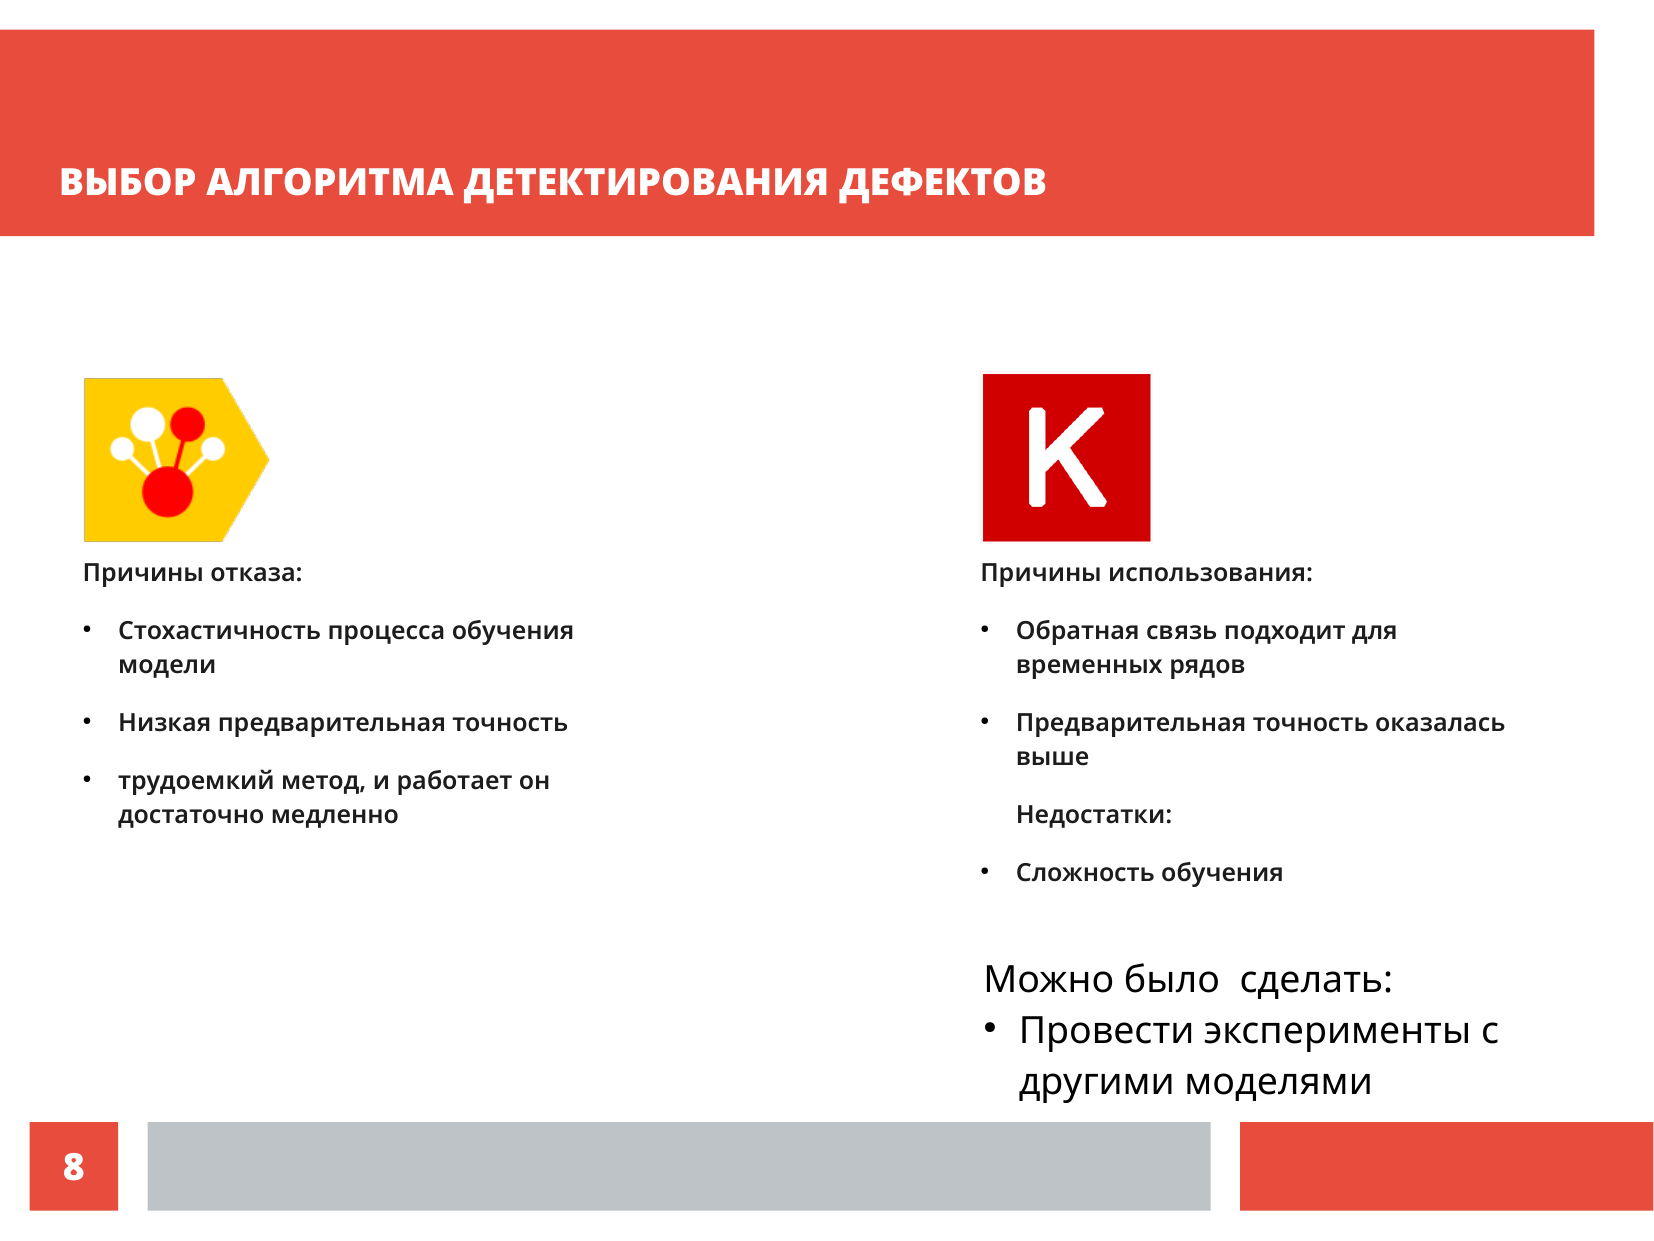

# ВЫБОР АЛГОРИТМА ДЕТЕКТИРОВАНИЯ ДЕФЕКТОВ
Причины отказа:
Стохастичность процесса обучения модели
Низкая предварительная точность
трудоемкий метод, и работает он достаточно медленно
Причины использования:
Обратная связь подходит для временных рядов
Предварительная точность оказалась выше
Недостатки:
Сложность обучения
Можно было сделать:
Провести эксперименты с другими моделями
8